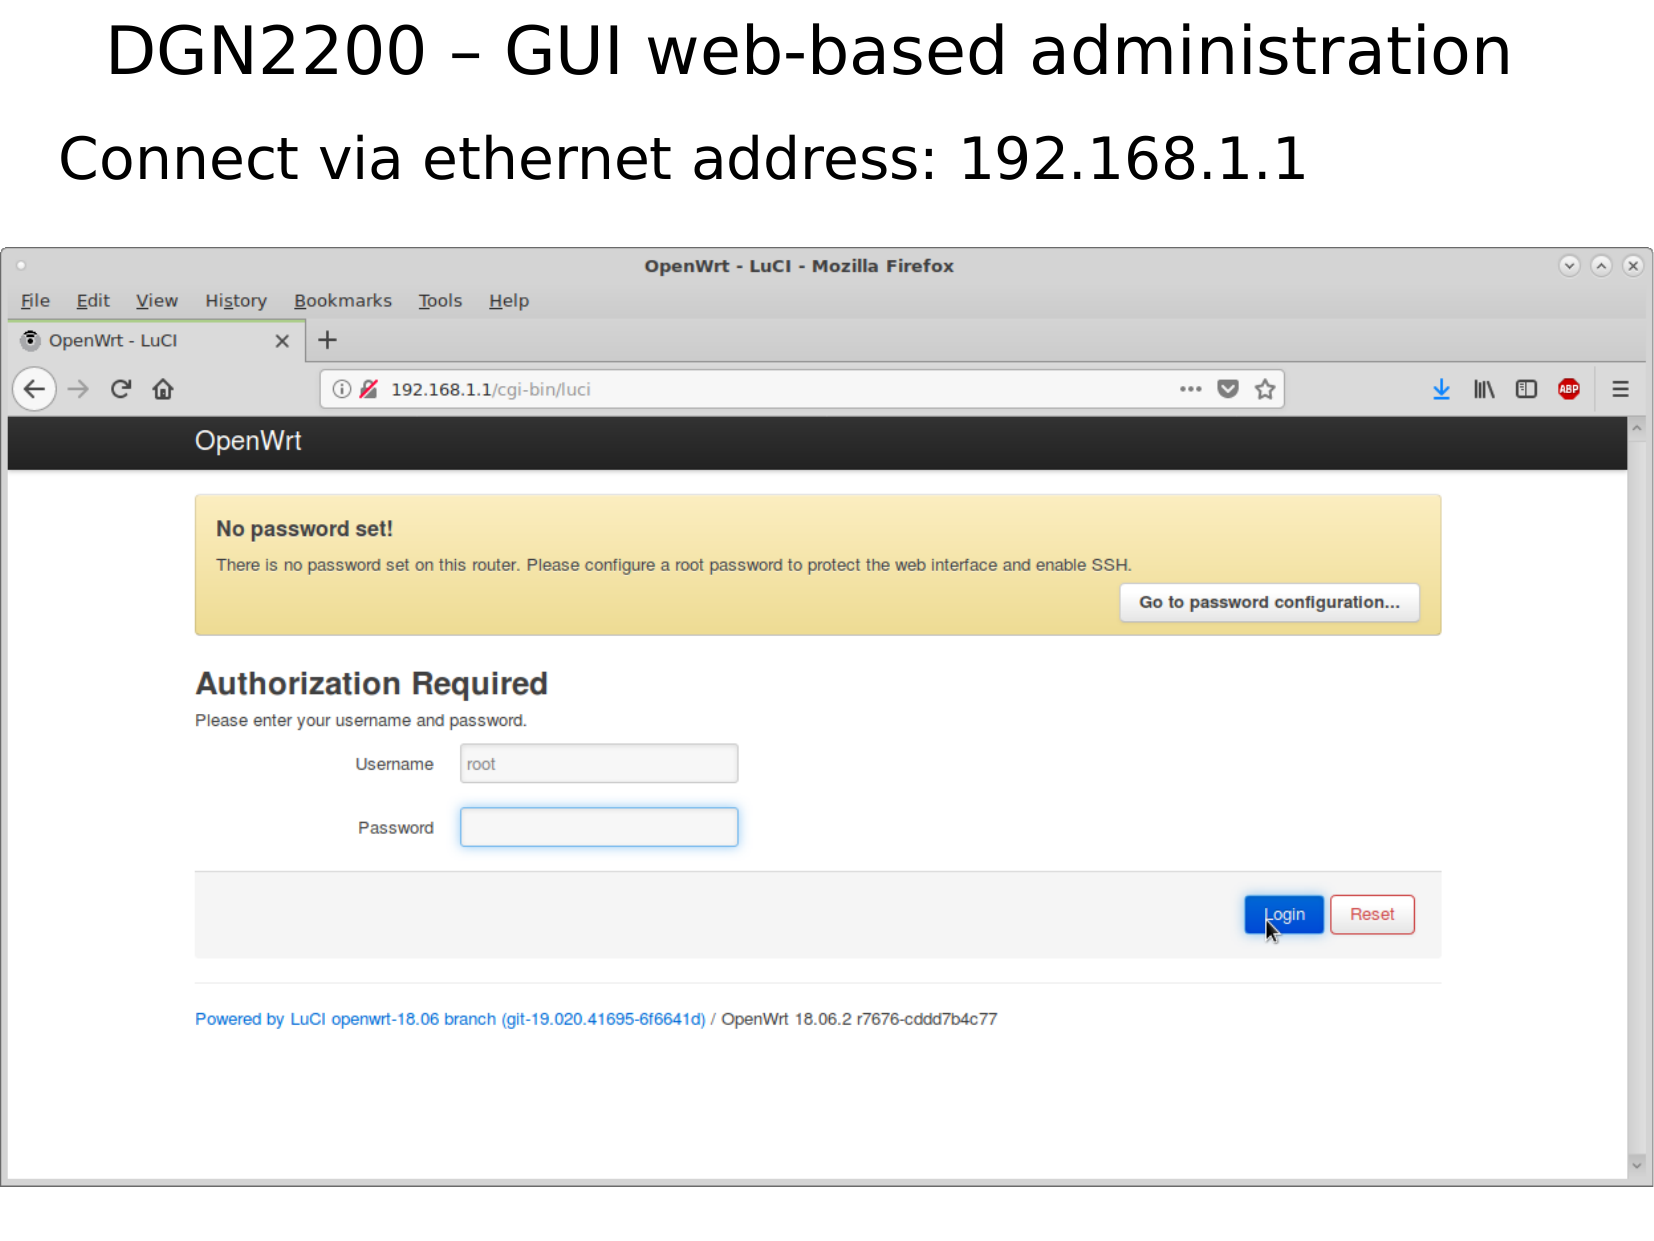

# DGN2200 – GUI web-based administration
Connect via ethernet address: 192.168.1.1